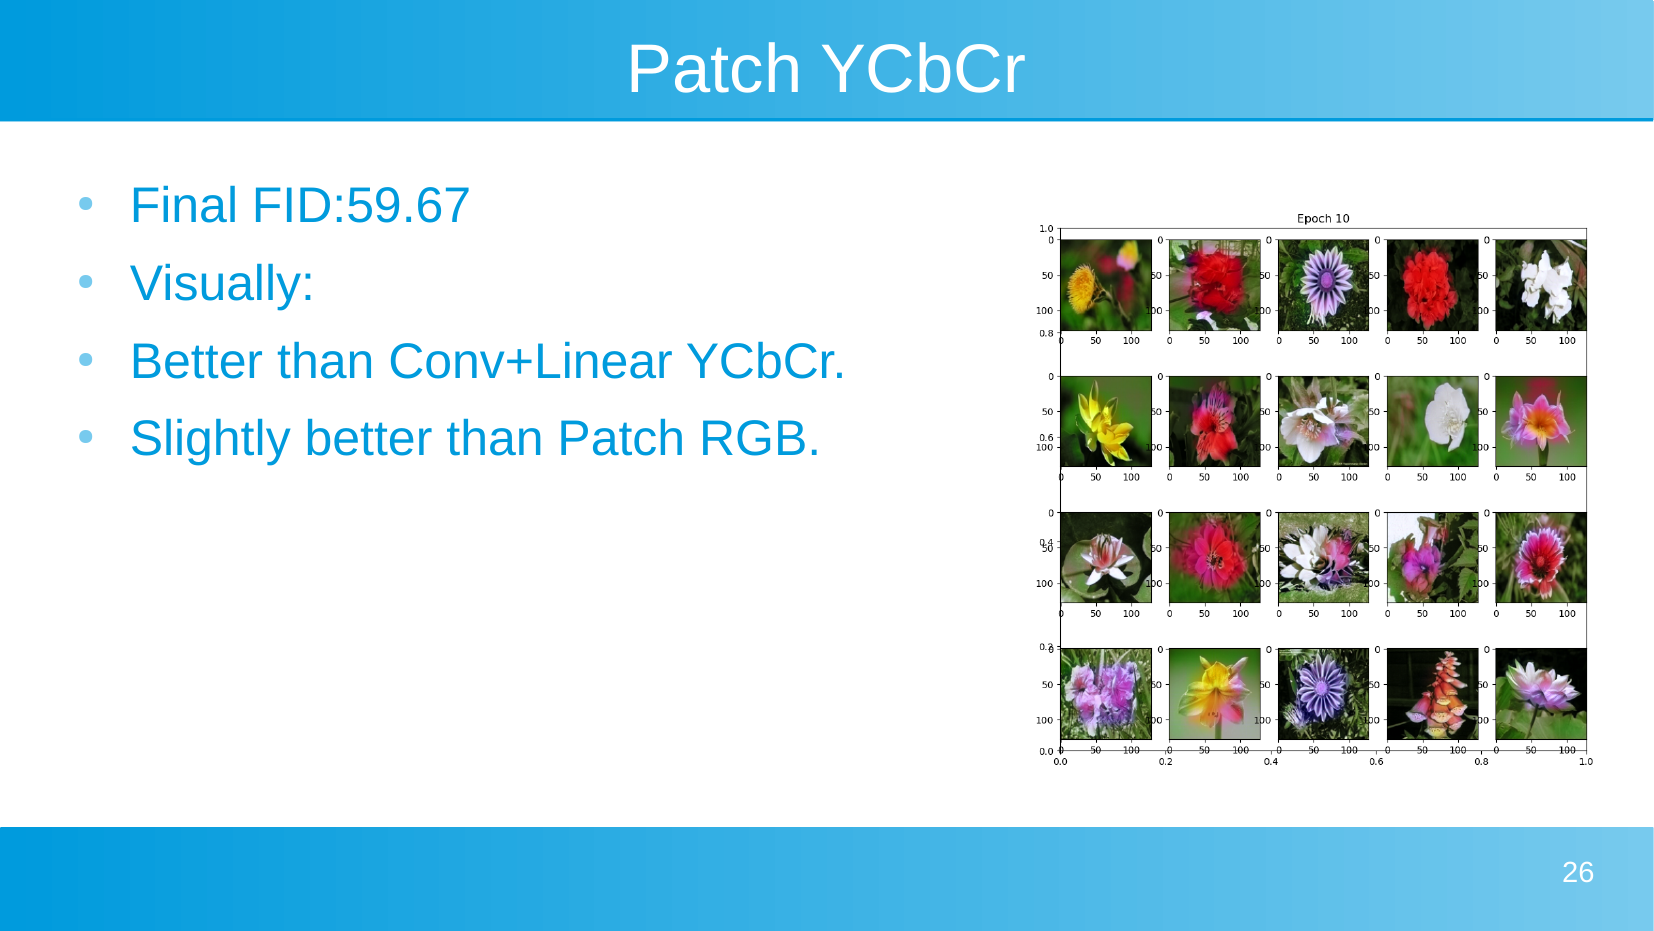

# Patch YCbCr
Final FID:59.67
Visually:
Better than Conv+Linear YCbCr.
Slightly better than Patch RGB.
26